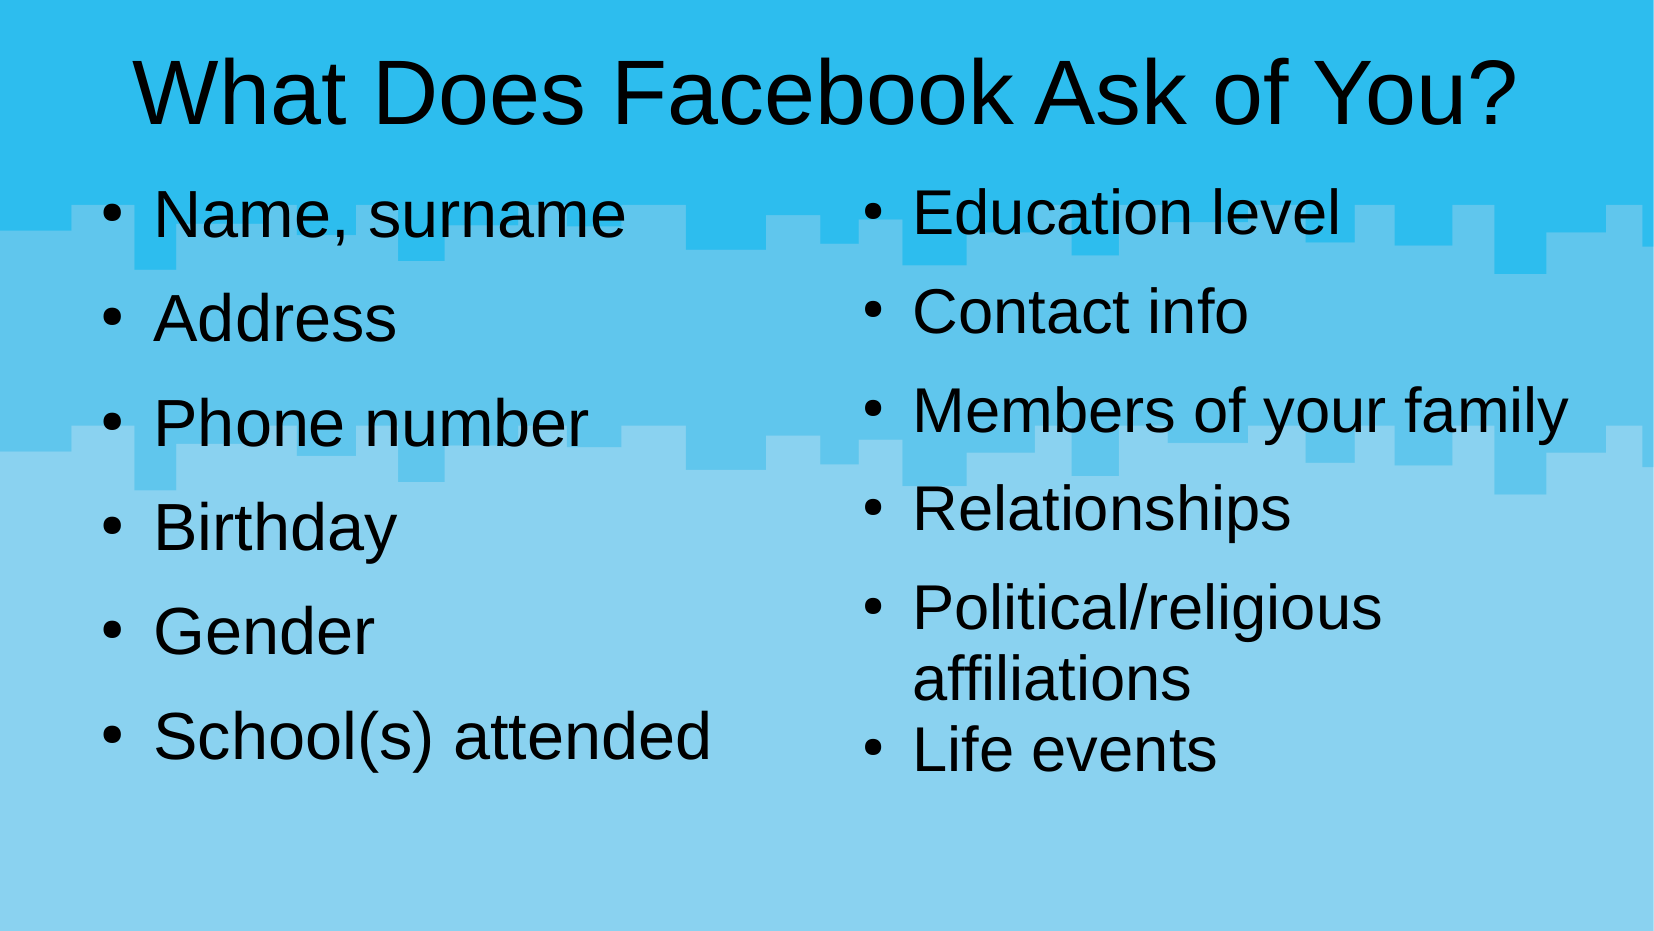

# What Does Facebook Ask of You?
Name, surname
Address
Phone number
Birthday
Gender
School(s) attended
Education level
Contact info
Members of your family
Relationships
Political/religious affiliations
Life events